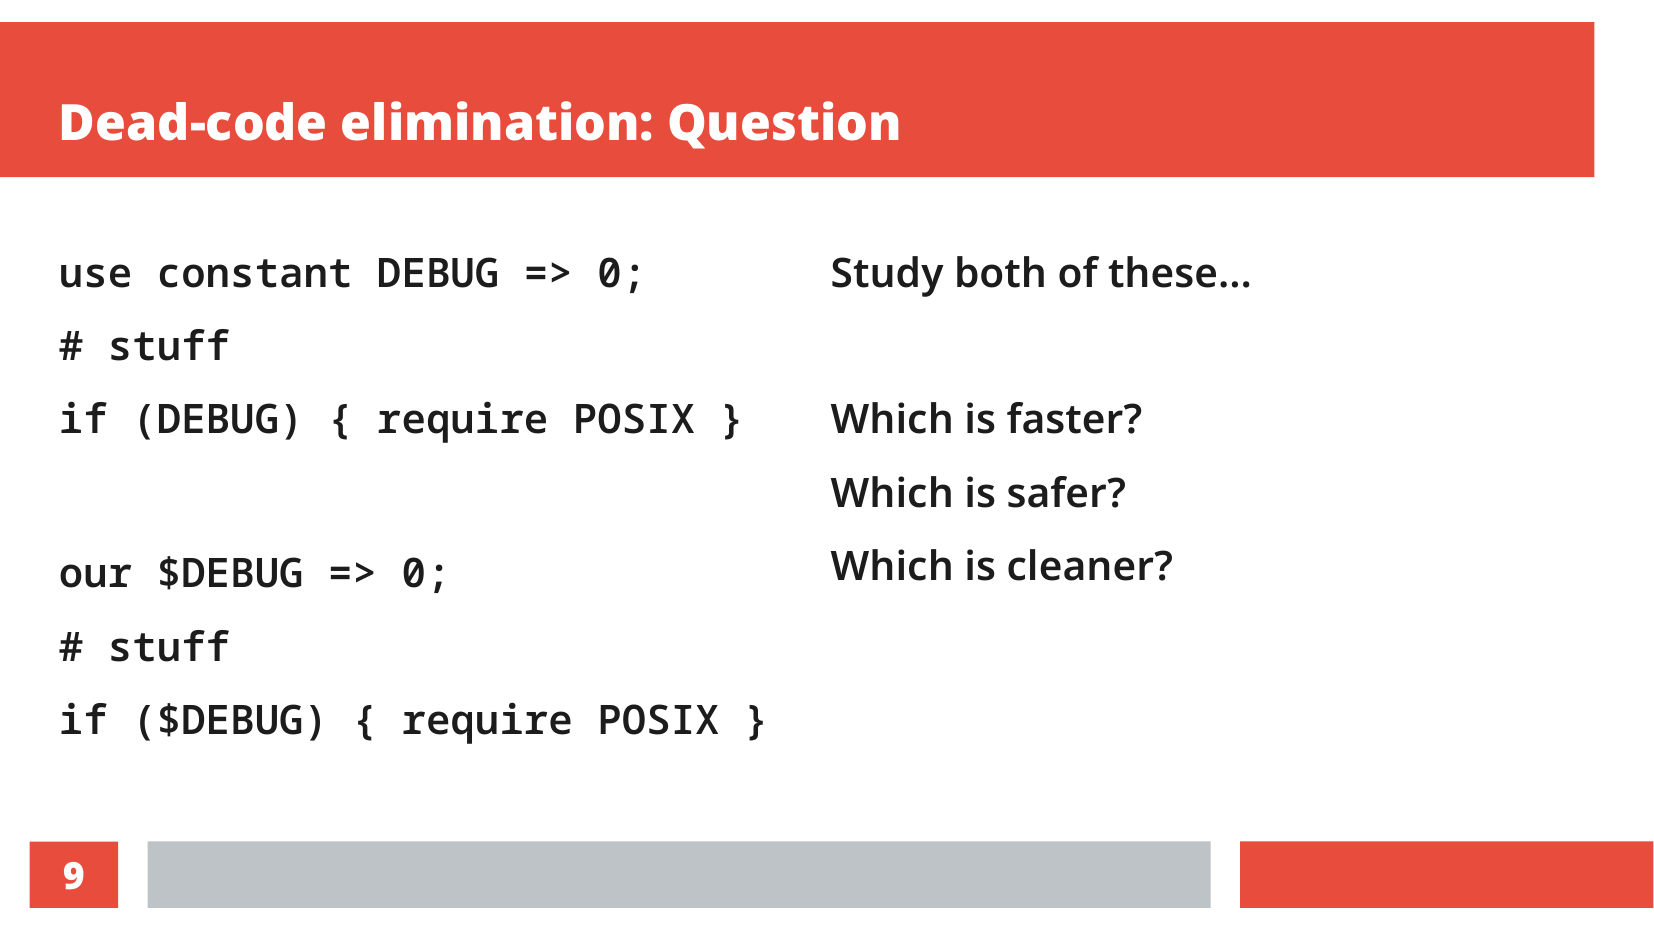

# Dead-code elimination: Question
use constant DEBUG => 0;
# stuff
if (DEBUG) { require POSIX }
Study both of these...
Which is faster?
Which is safer?
Which is cleaner?
our $DEBUG => 0;
# stuff
if ($DEBUG) { require POSIX }
9